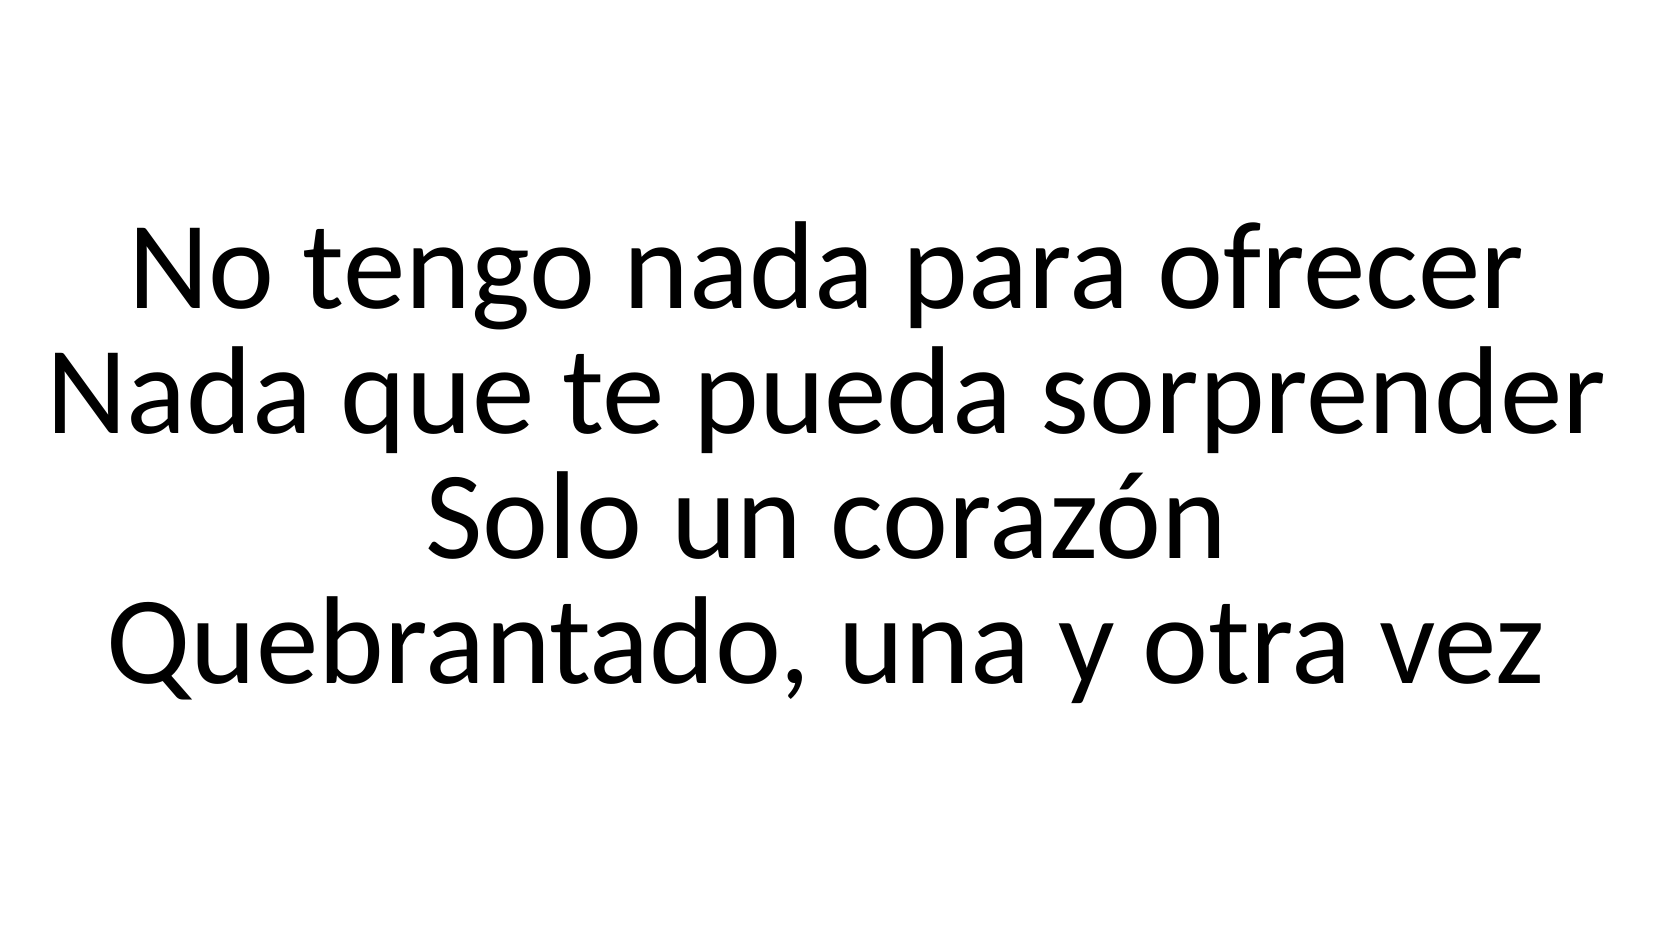

# No tengo nada para ofrecer Nada que te pueda sorprender Solo un corazón Quebrantado, una y otra vez